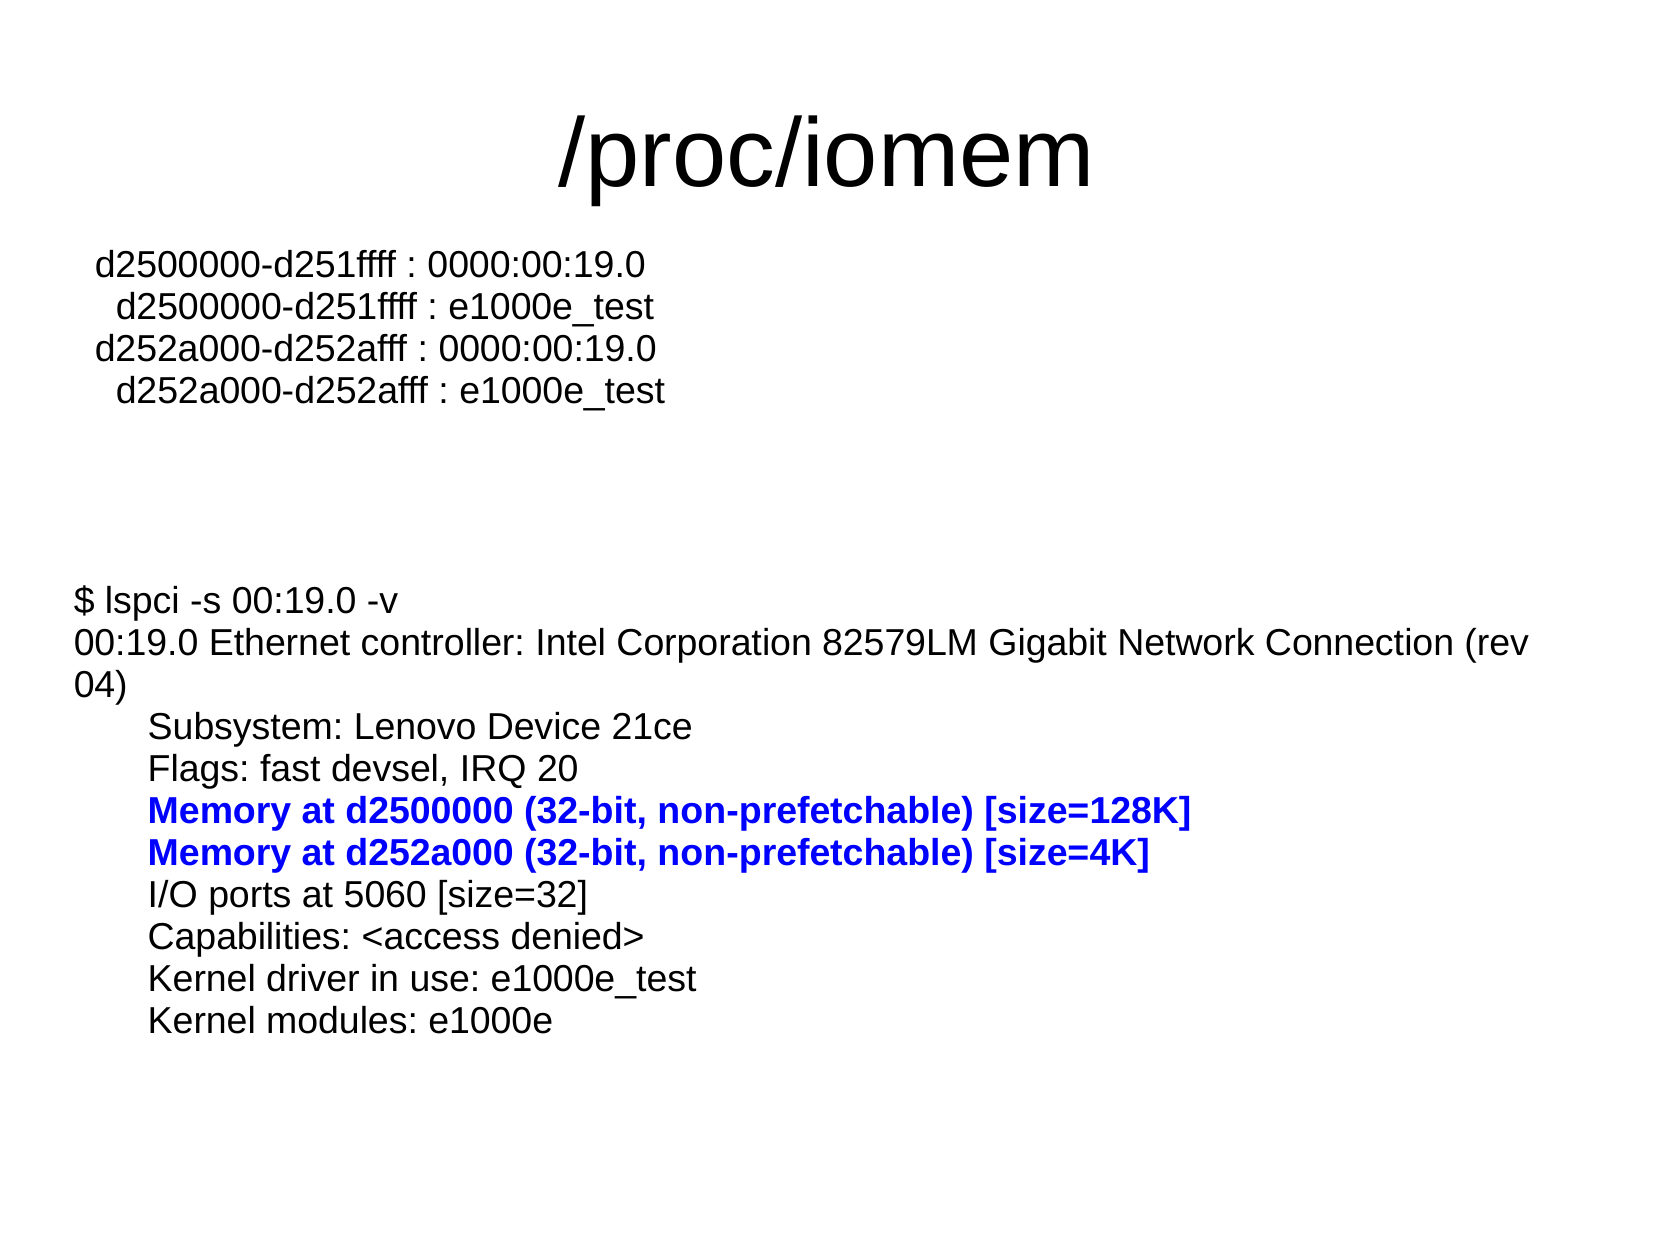

# /proc/iomem
 d2500000-d251ffff : 0000:00:19.0
 d2500000-d251ffff : e1000e_test
 d252a000-d252afff : 0000:00:19.0
 d252a000-d252afff : e1000e_test
$ lspci -s 00:19.0 -v
00:19.0 Ethernet controller: Intel Corporation 82579LM Gigabit Network Connection (rev 04)
	Subsystem: Lenovo Device 21ce
	Flags: fast devsel, IRQ 20
	Memory at d2500000 (32-bit, non-prefetchable) [size=128K]
	Memory at d252a000 (32-bit, non-prefetchable) [size=4K]
	I/O ports at 5060 [size=32]
	Capabilities: <access denied>
	Kernel driver in use: e1000e_test
	Kernel modules: e1000e